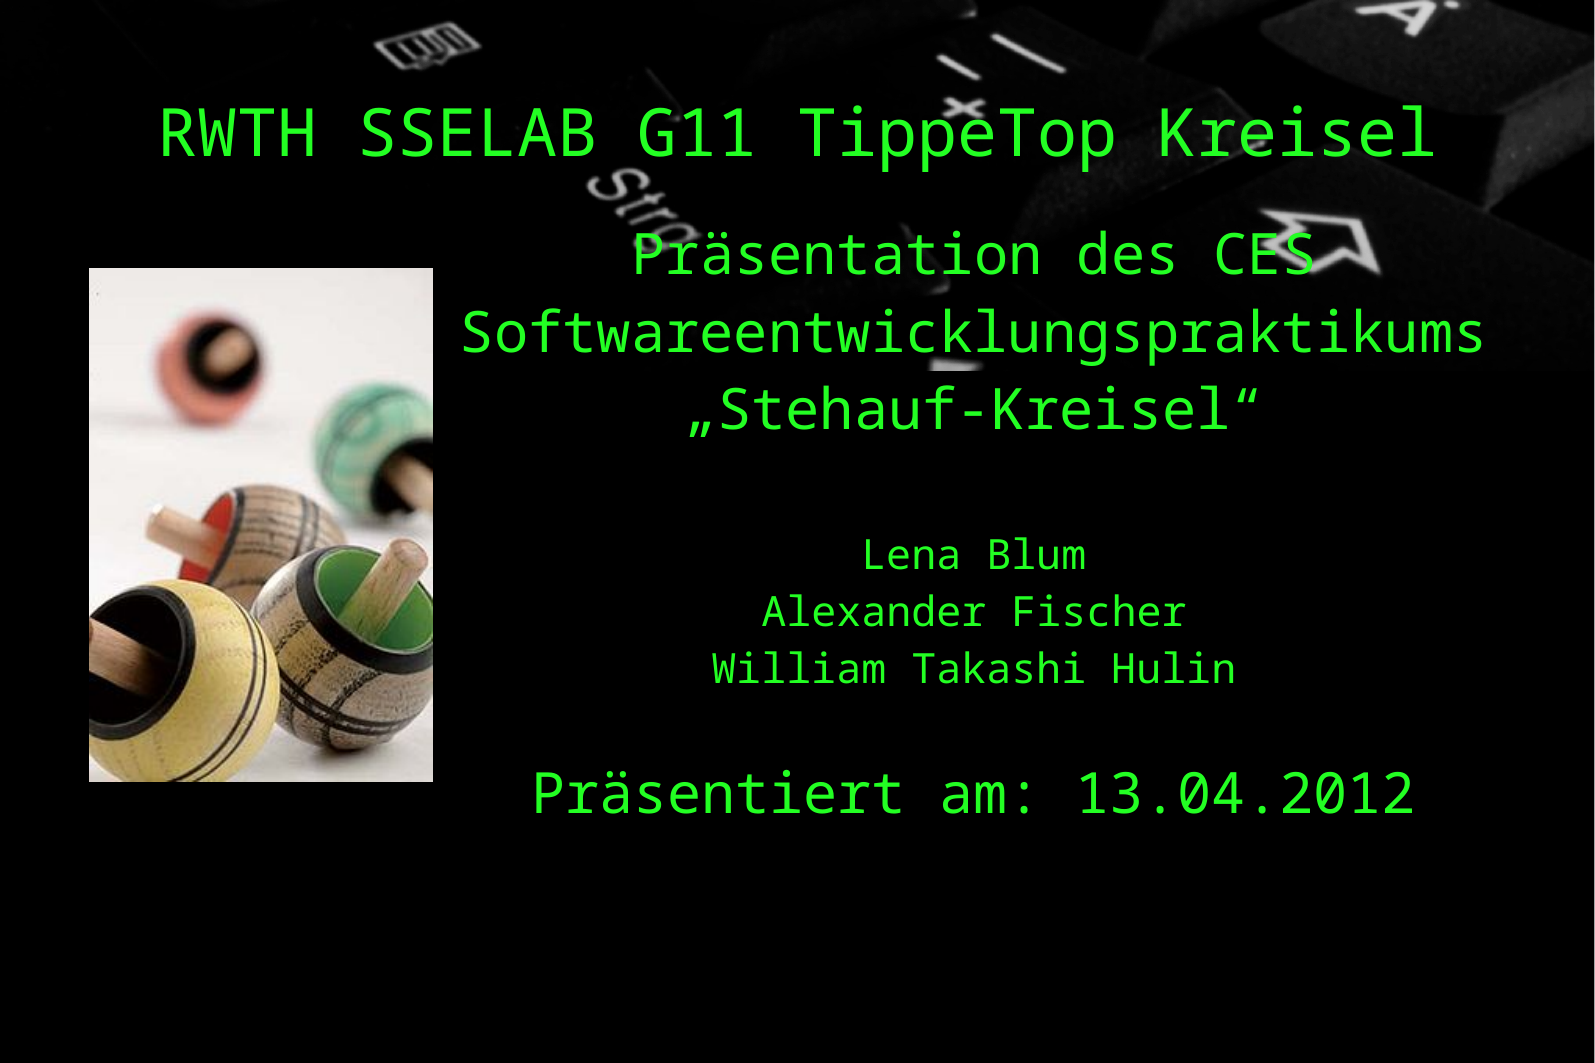

# RWTH SSELAB G11 TippeTop Kreisel
Präsentation des CES Softwareentwicklungspraktikums
„Stehauf-Kreisel“
Lena Blum
Alexander Fischer
William Takashi Hulin
Präsentiert am: 13.04.2012